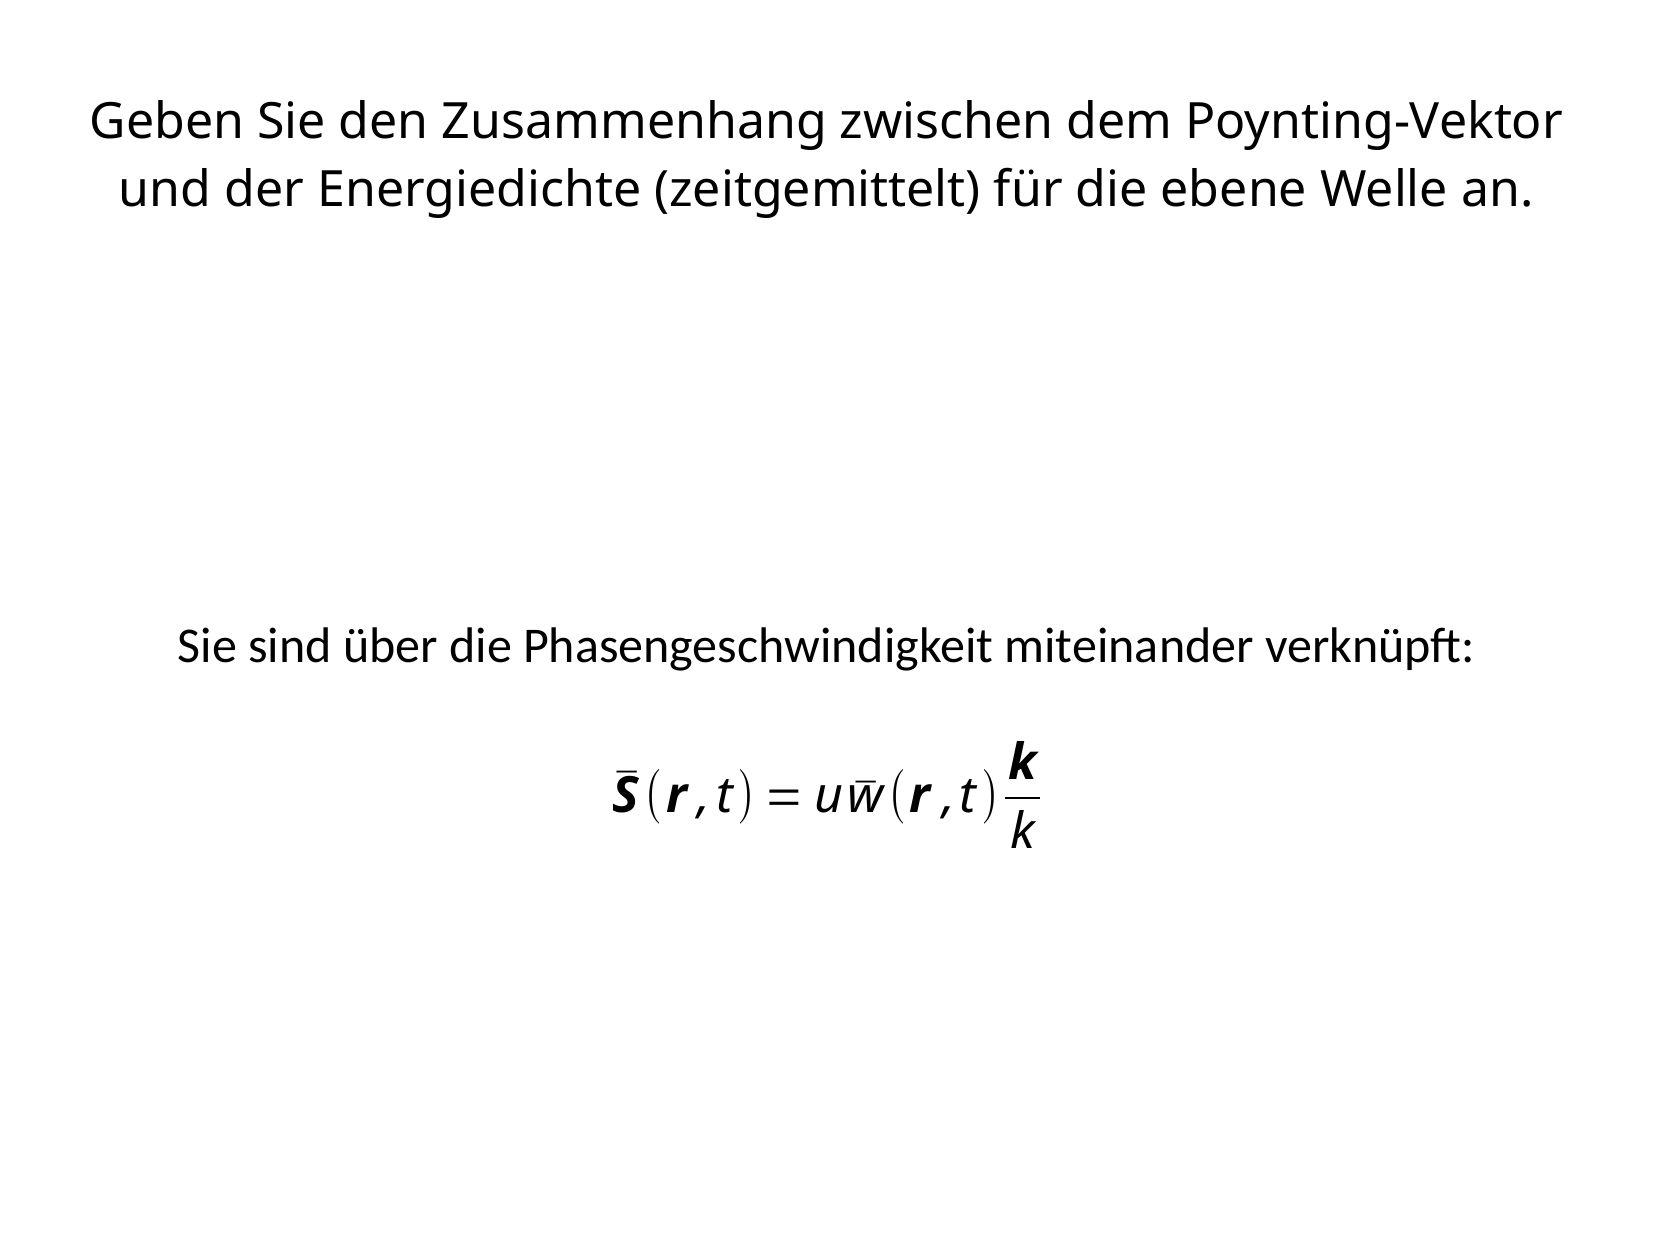

# Geben Sie den Zusammenhang zwischen dem Poynting-Vektor und der Energiedichte (zeitgemittelt) für die ebene Welle an.
Sie sind über die Phasengeschwindigkeit miteinander verknüpft: